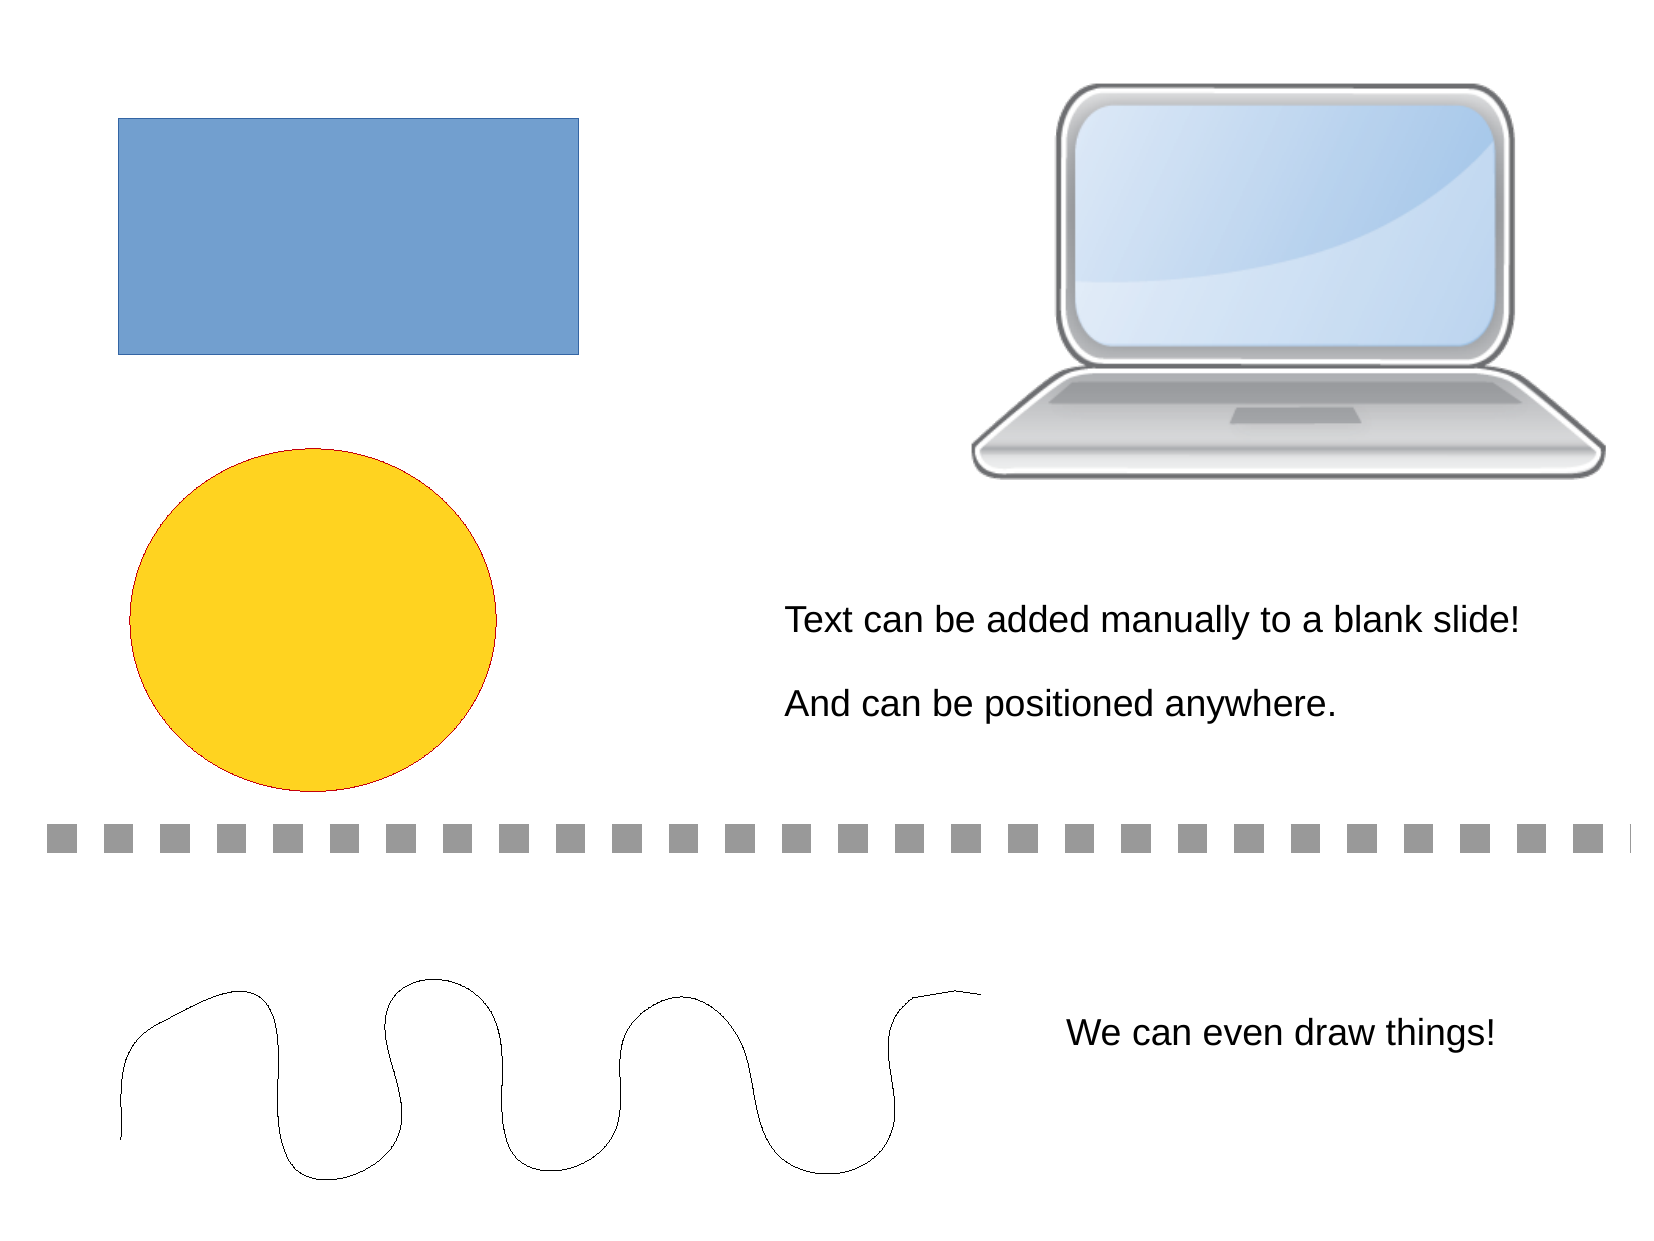

Text can be added manually to a blank slide!
And can be positioned anywhere.
We can even draw things!